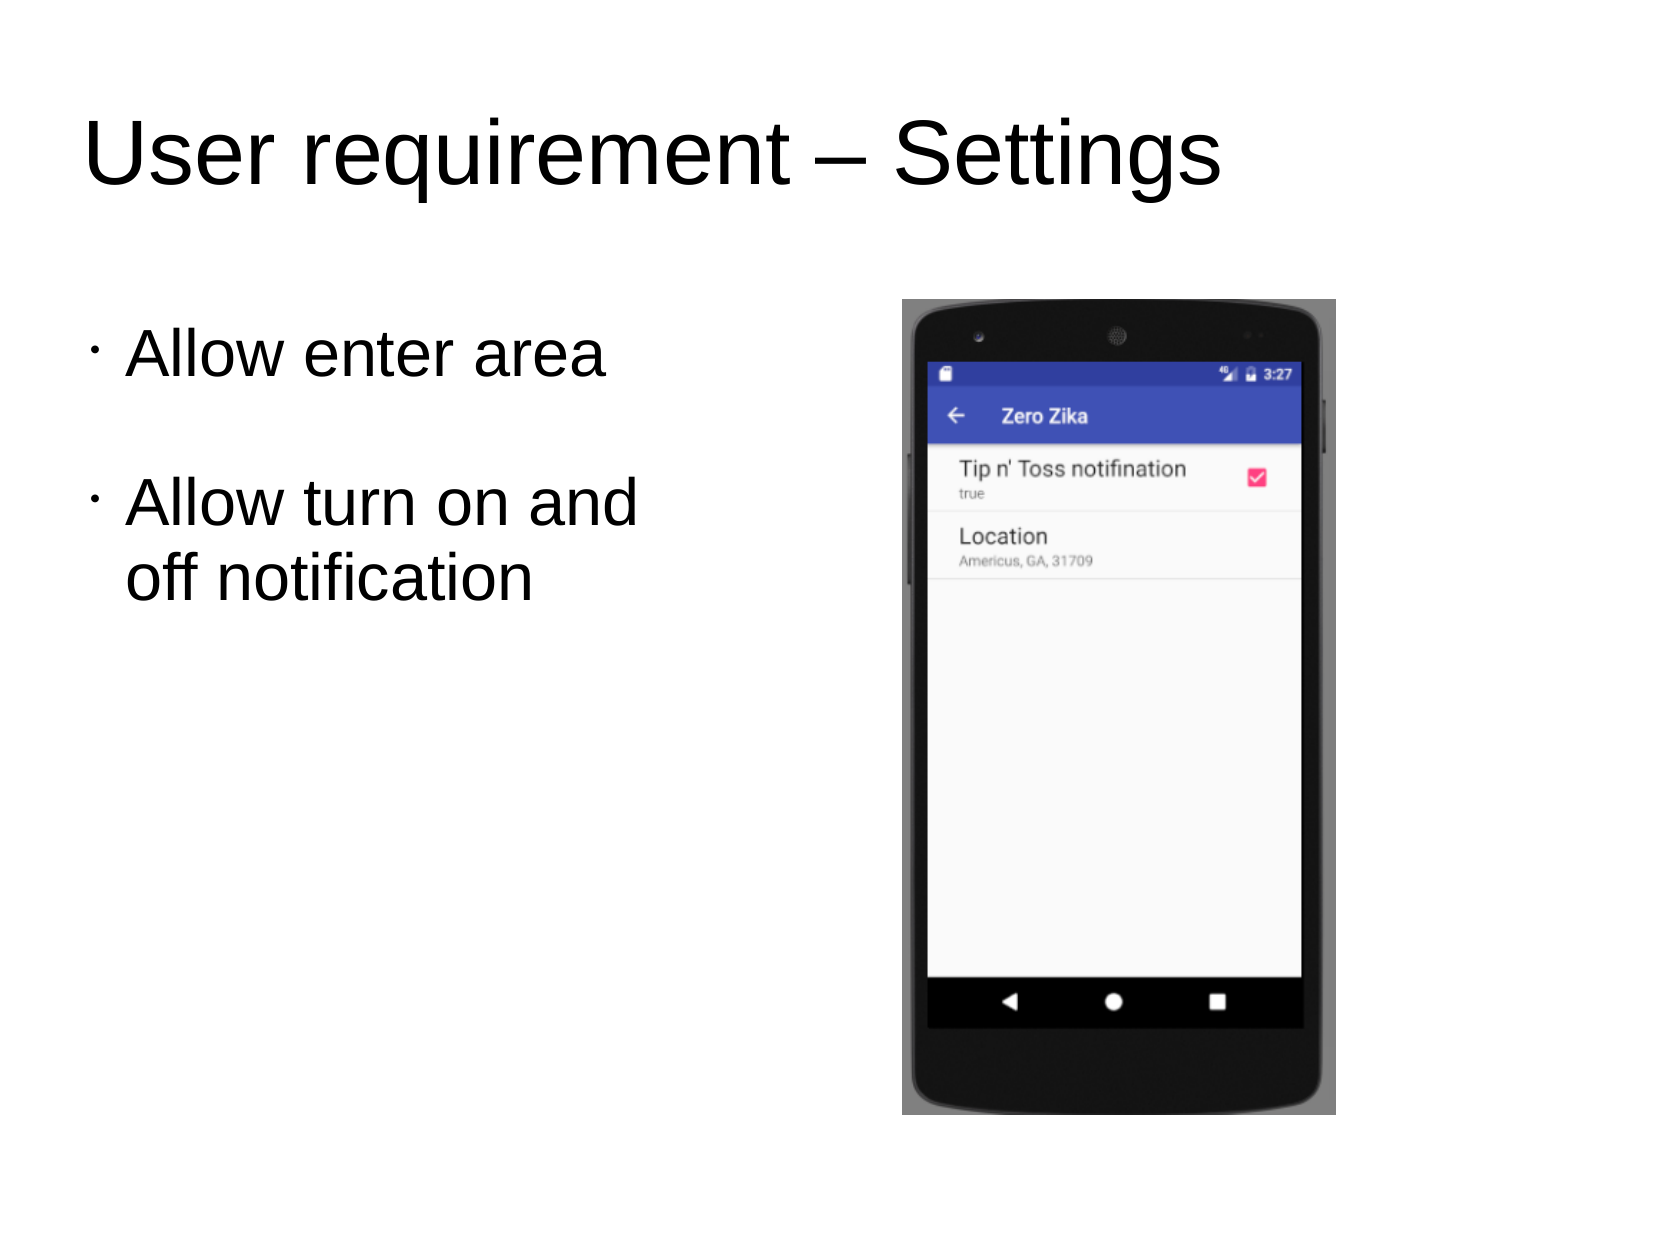

# User requirement – Settings
Allow enter area
Allow turn on and off notification